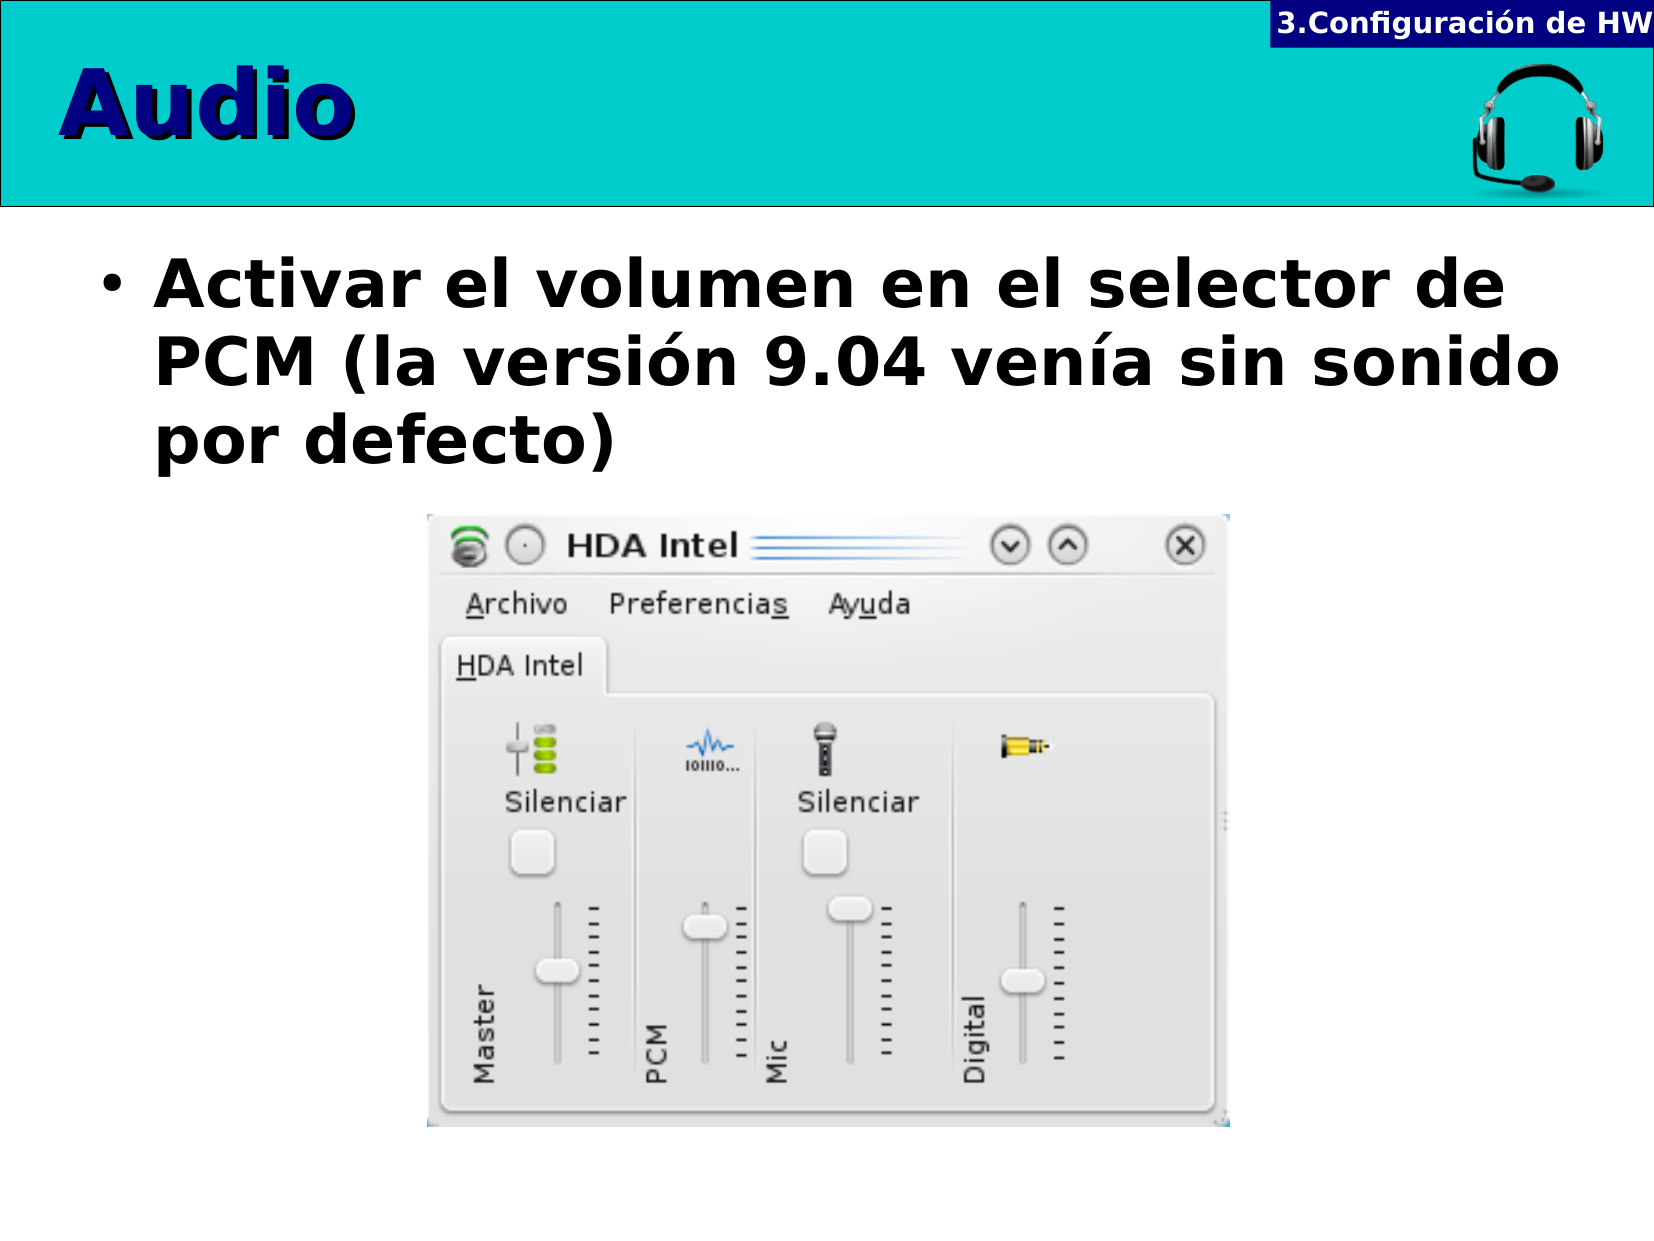

3.Configuración de HW
# Audio
Activar el volumen en el selector de PCM (la versión 9.04 venía sin sonido por defecto)